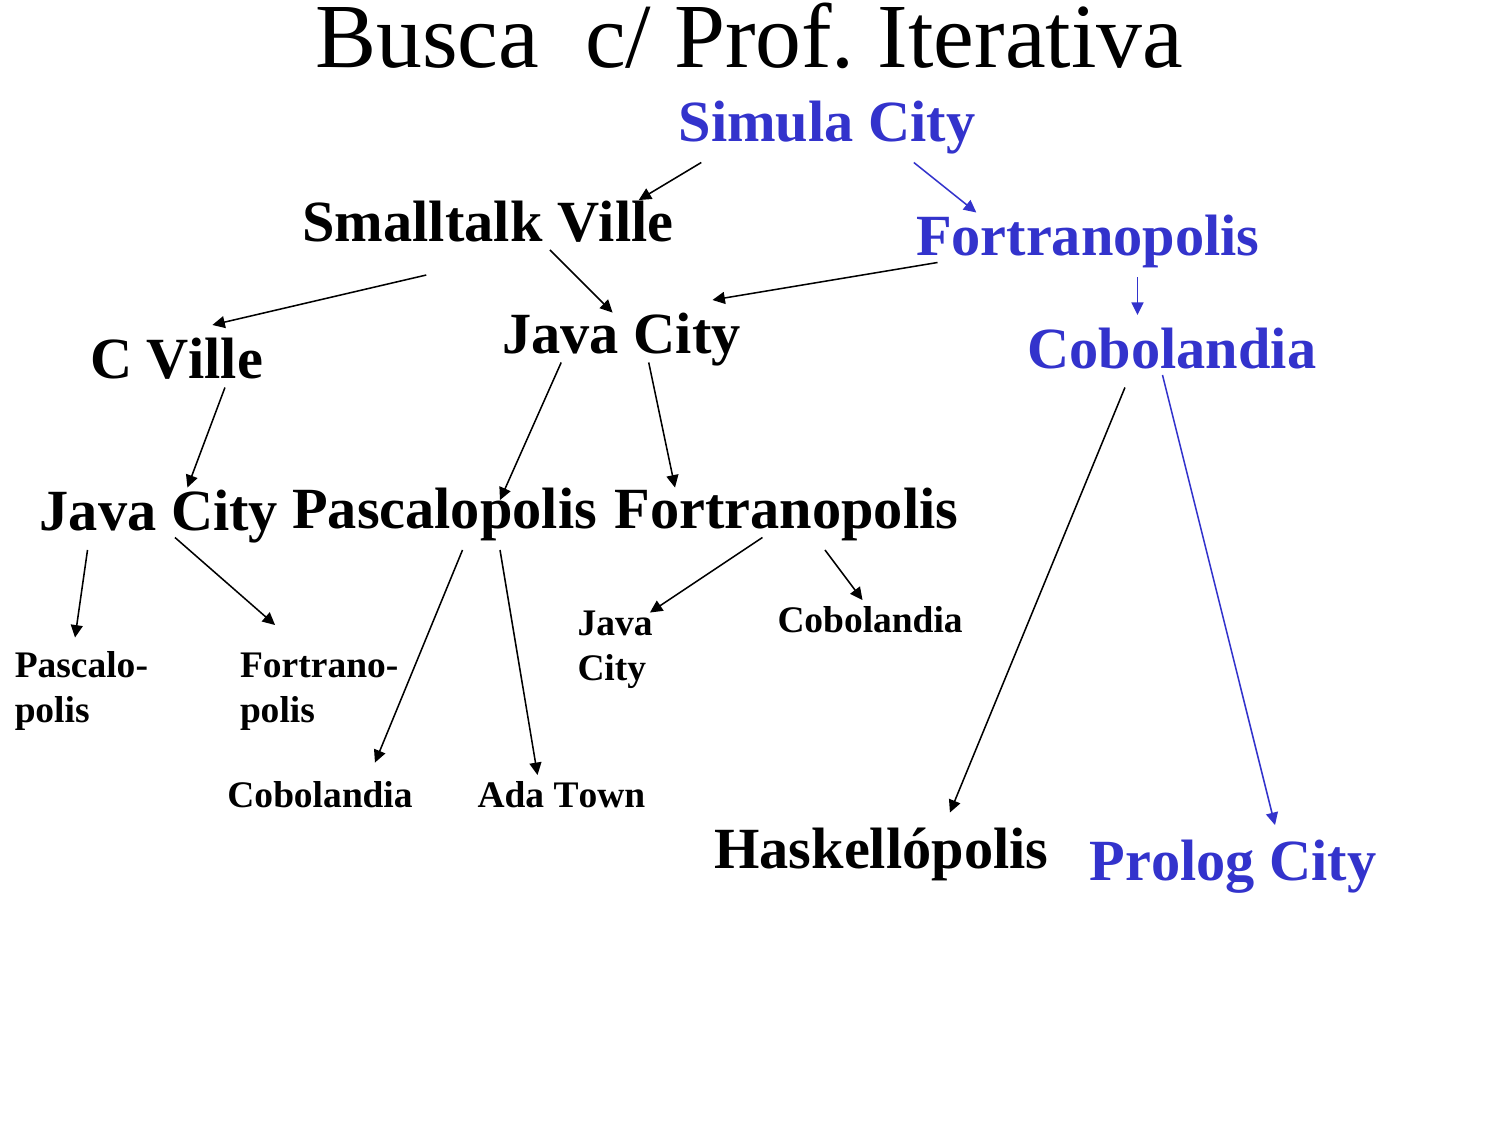

# Busca c/ Prof. Iterativa
Simula City
Smalltalk Ville
Fortranopolis
Java City
Cobolandia
C Ville
Pascalopolis
Fortranopolis
Java City
Cobolandia
Java
City
Pascalo-
polis
Fortrano-
polis
Cobolandia
Ada Town
Haskellópolis
Prolog City